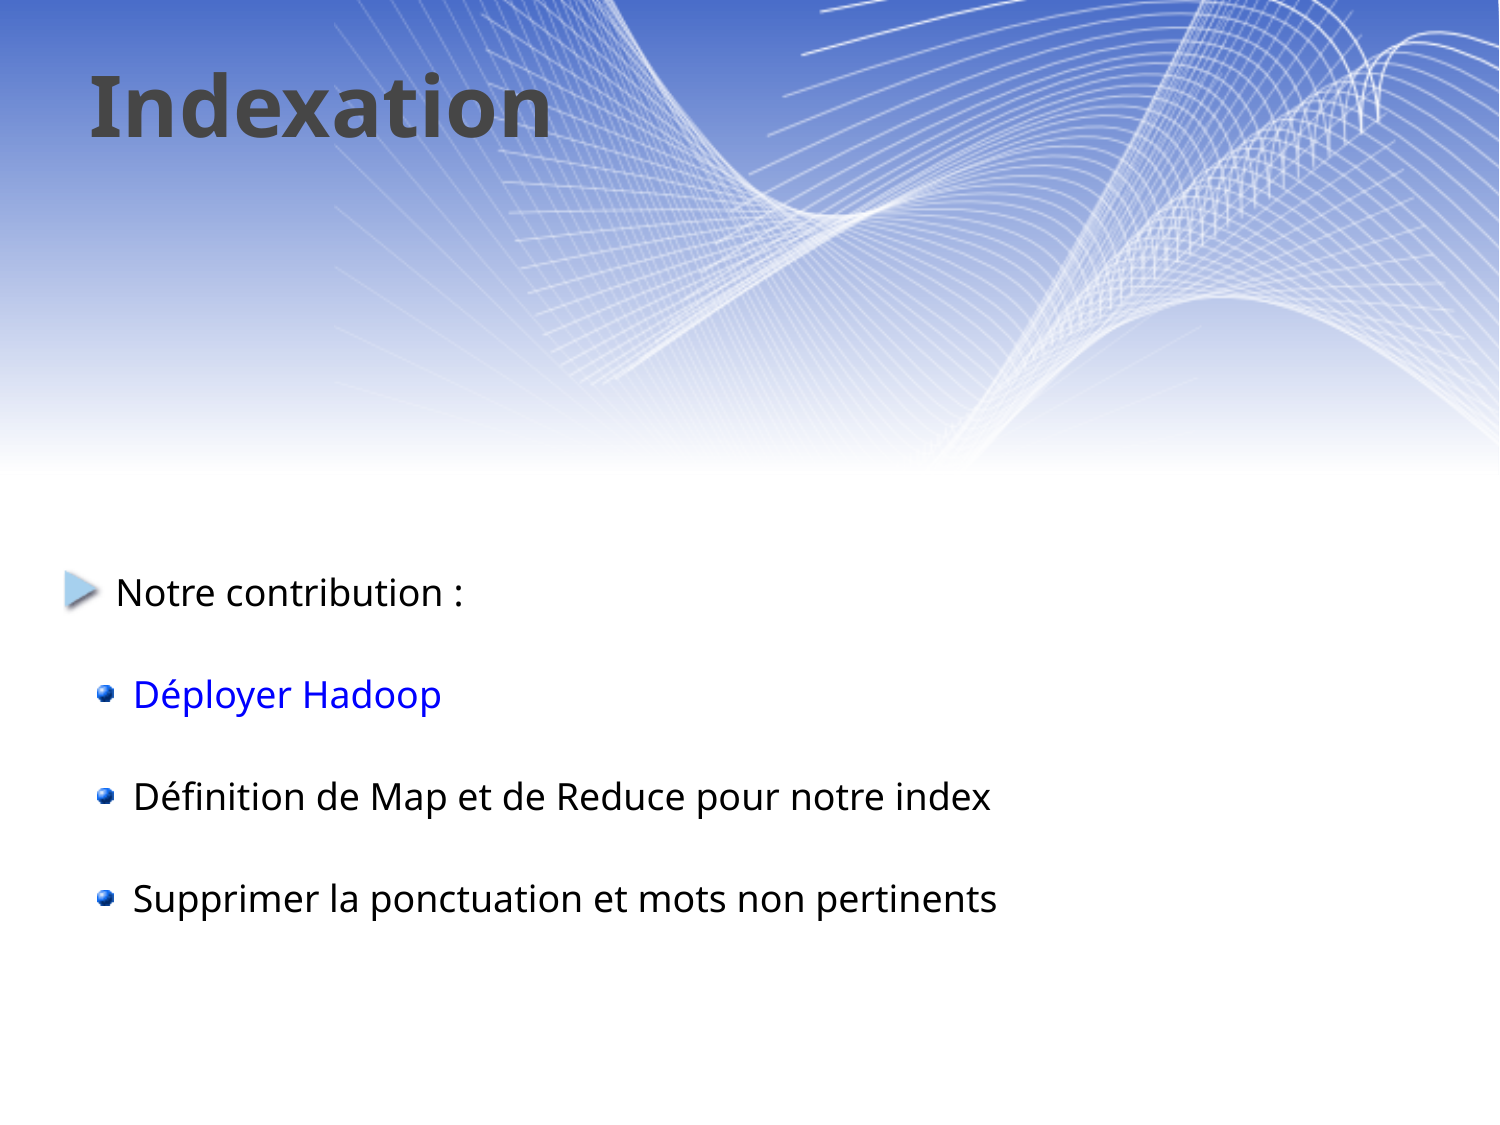

Indexation
#
 Notre contribution :
Déployer Hadoop
Définition de Map et de Reduce pour notre index
Supprimer la ponctuation et mots non pertinents